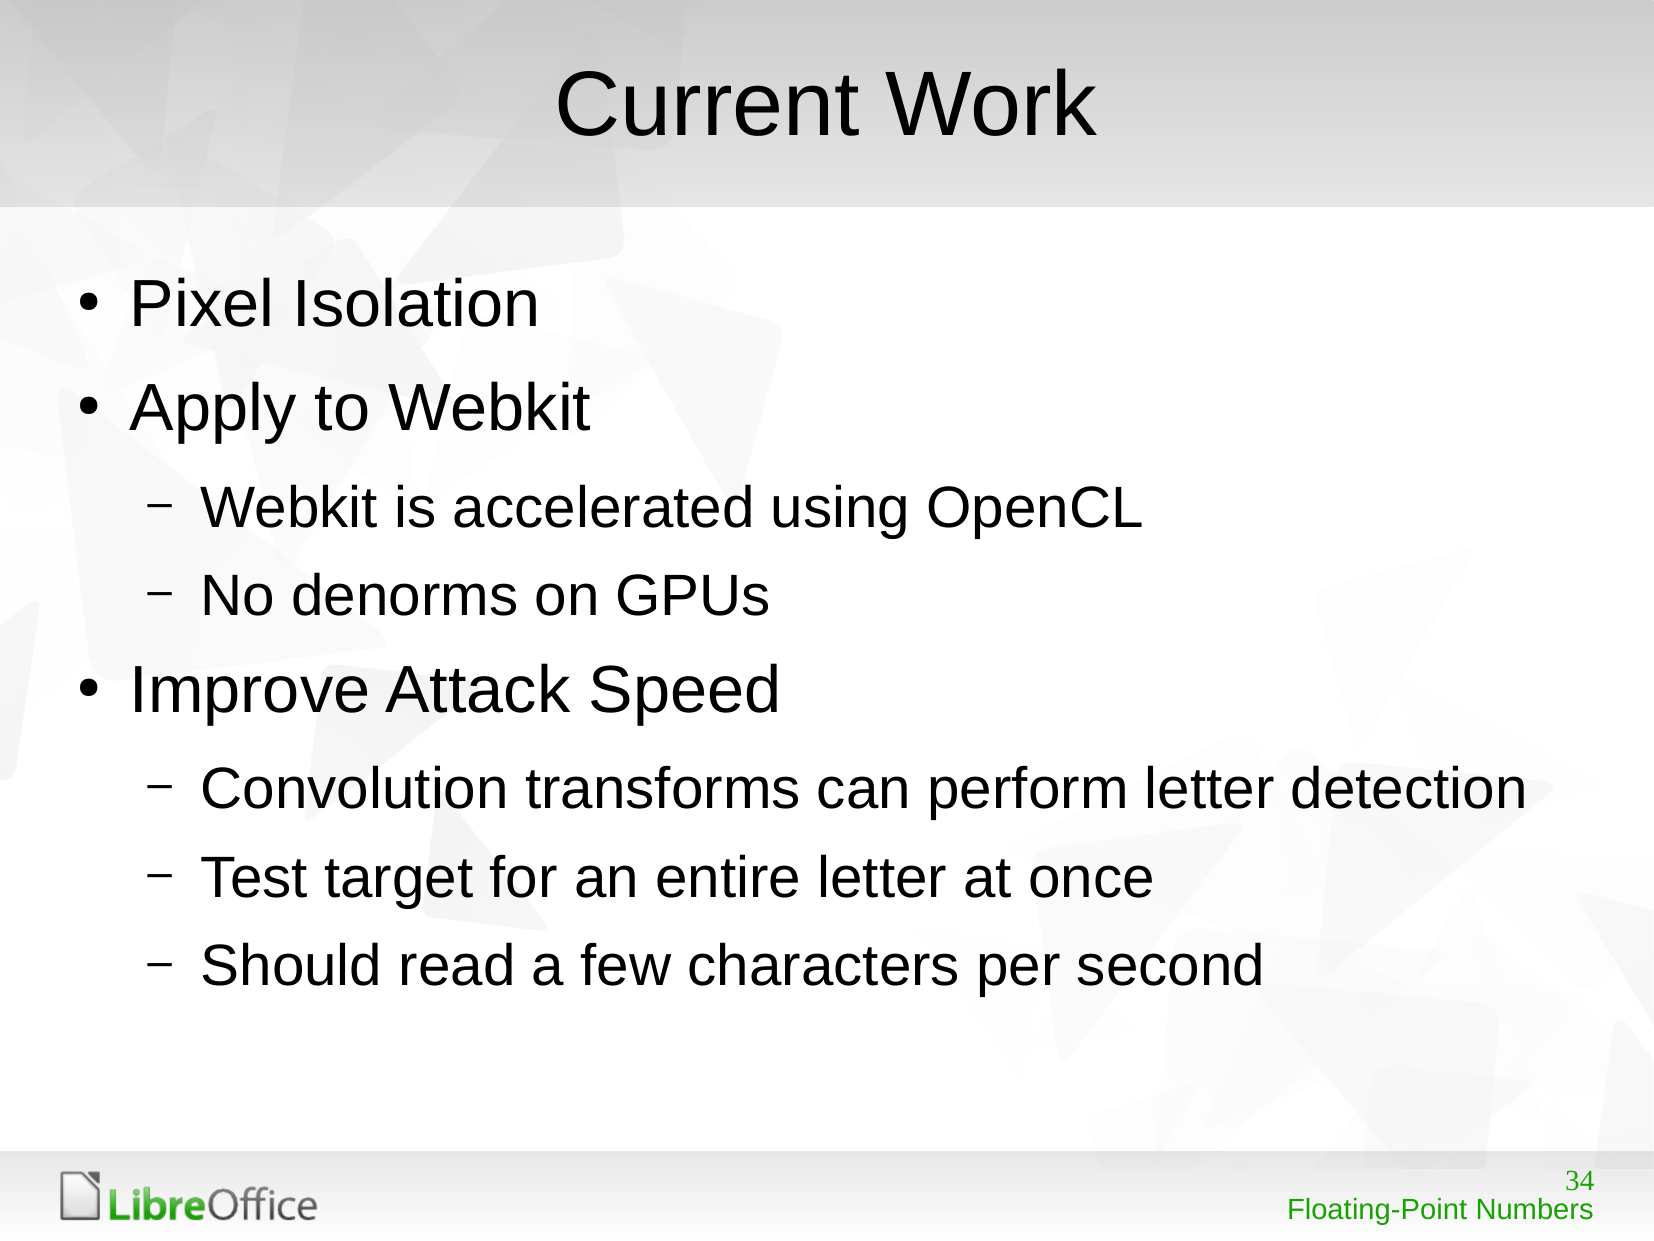

# Current Work
Pixel Isolation
Apply to Webkit
Webkit is accelerated using OpenCL
No denorms on GPUs
Improve Attack Speed
Convolution transforms can perform letter detection
Test target for an entire letter at once
Should read a few characters per second
34
Floating-Point Numbers